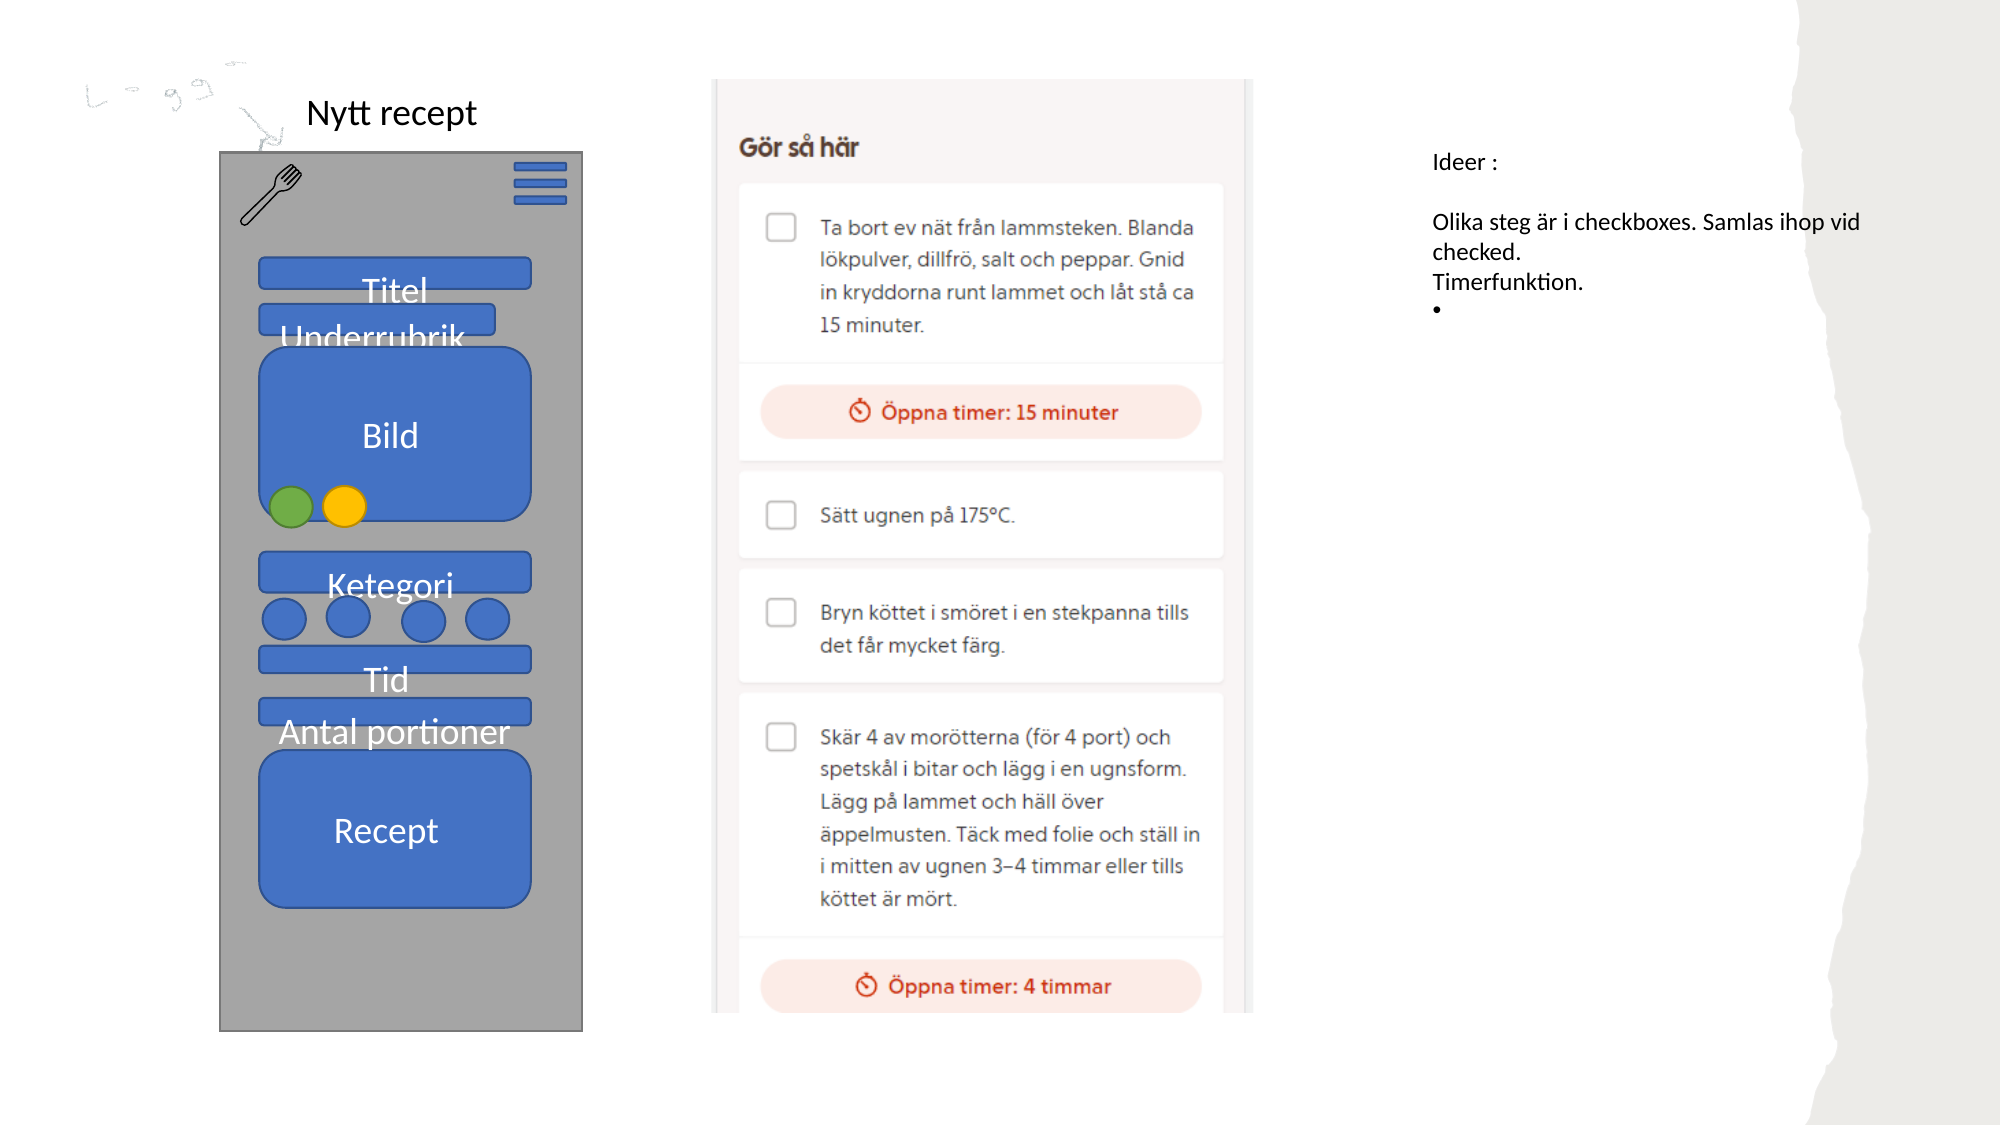

Nytt recept
Ideer :
Olika steg är i checkboxes. Samlas ihop vid checked.
Timerfunktion.
Recept
Titel
Underrubrik
Bild
Ketegori
Tid
Antal portioner
Recept